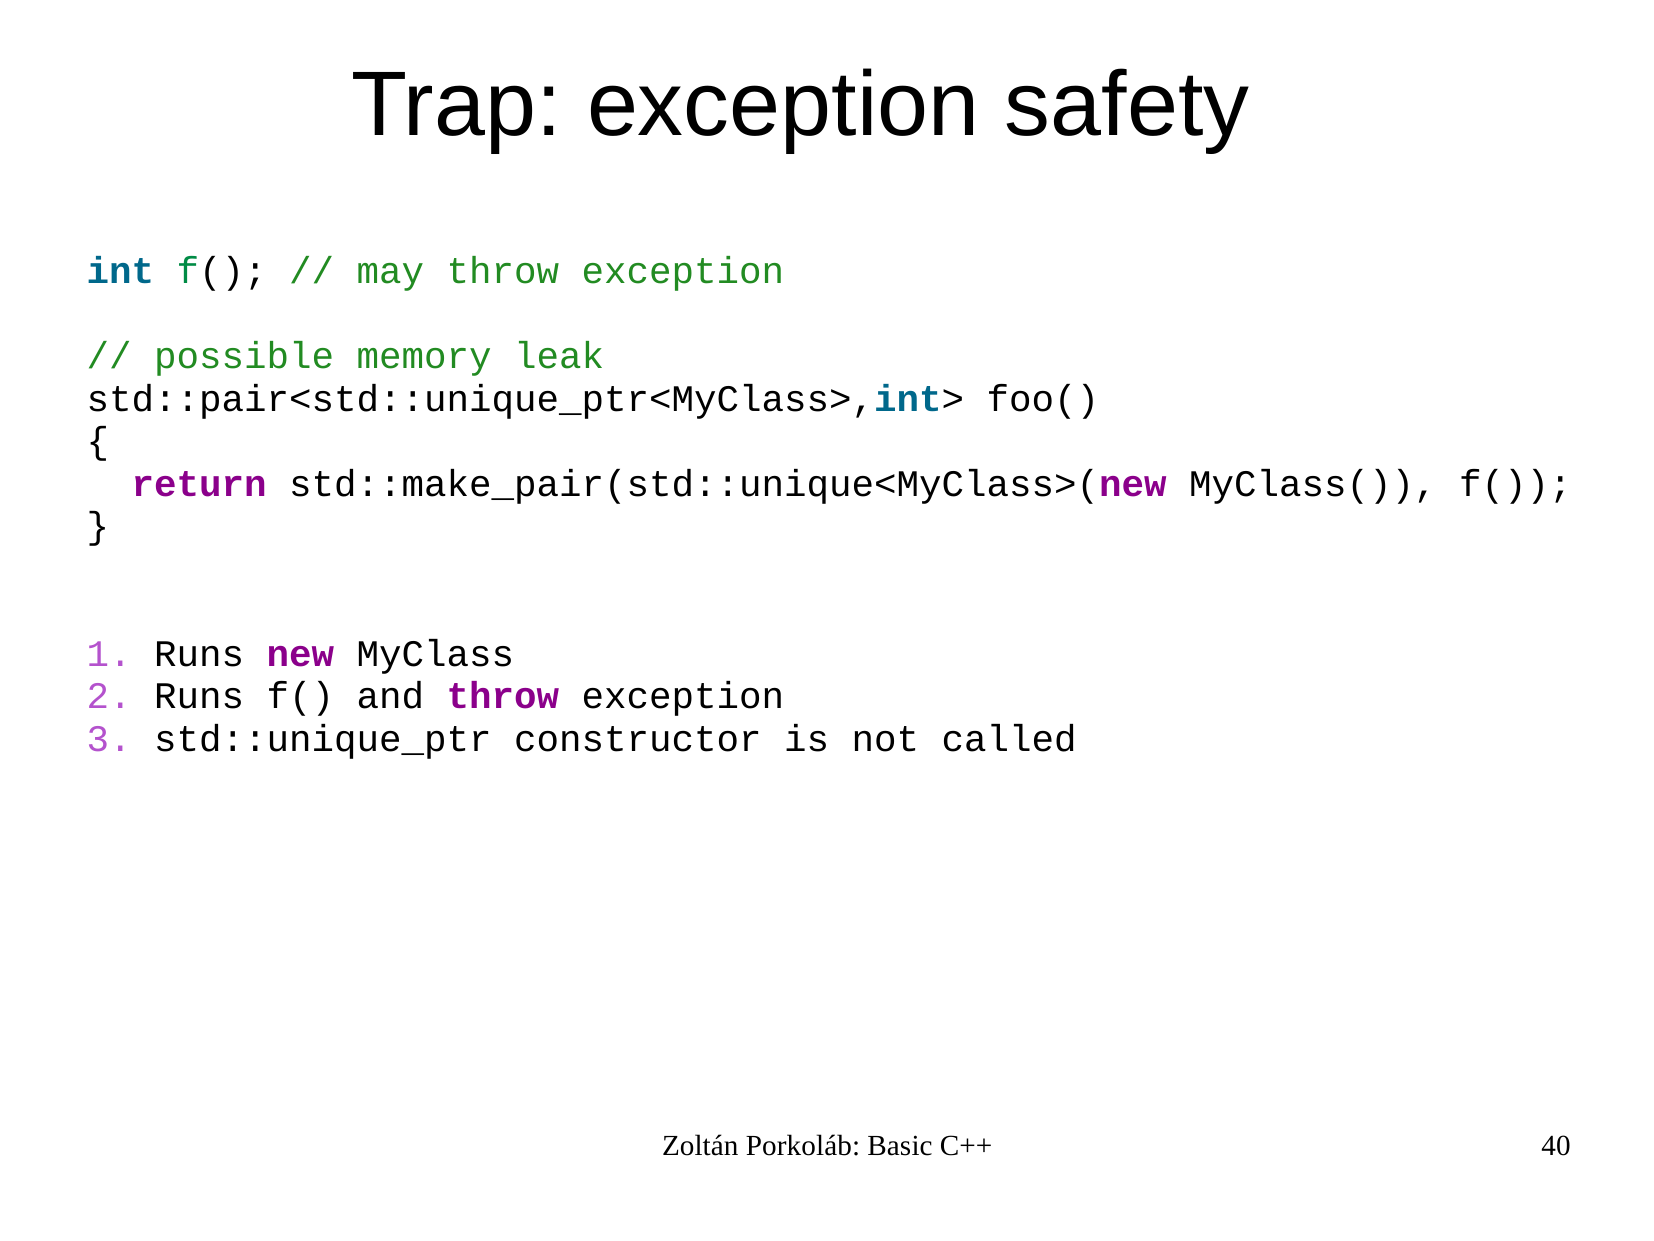

# Trap: exception safety
int f(); // may throw exception
// possible memory leak
std::pair<std::unique_ptr<MyClass>,int> foo()
{
 return std::make_pair(std::unique<MyClass>(new MyClass()), f());
}
1. Runs new MyClass
2. Runs f() and throw exception
3. std::unique_ptr constructor is not called
Zoltán Porkoláb: Basic C++
40